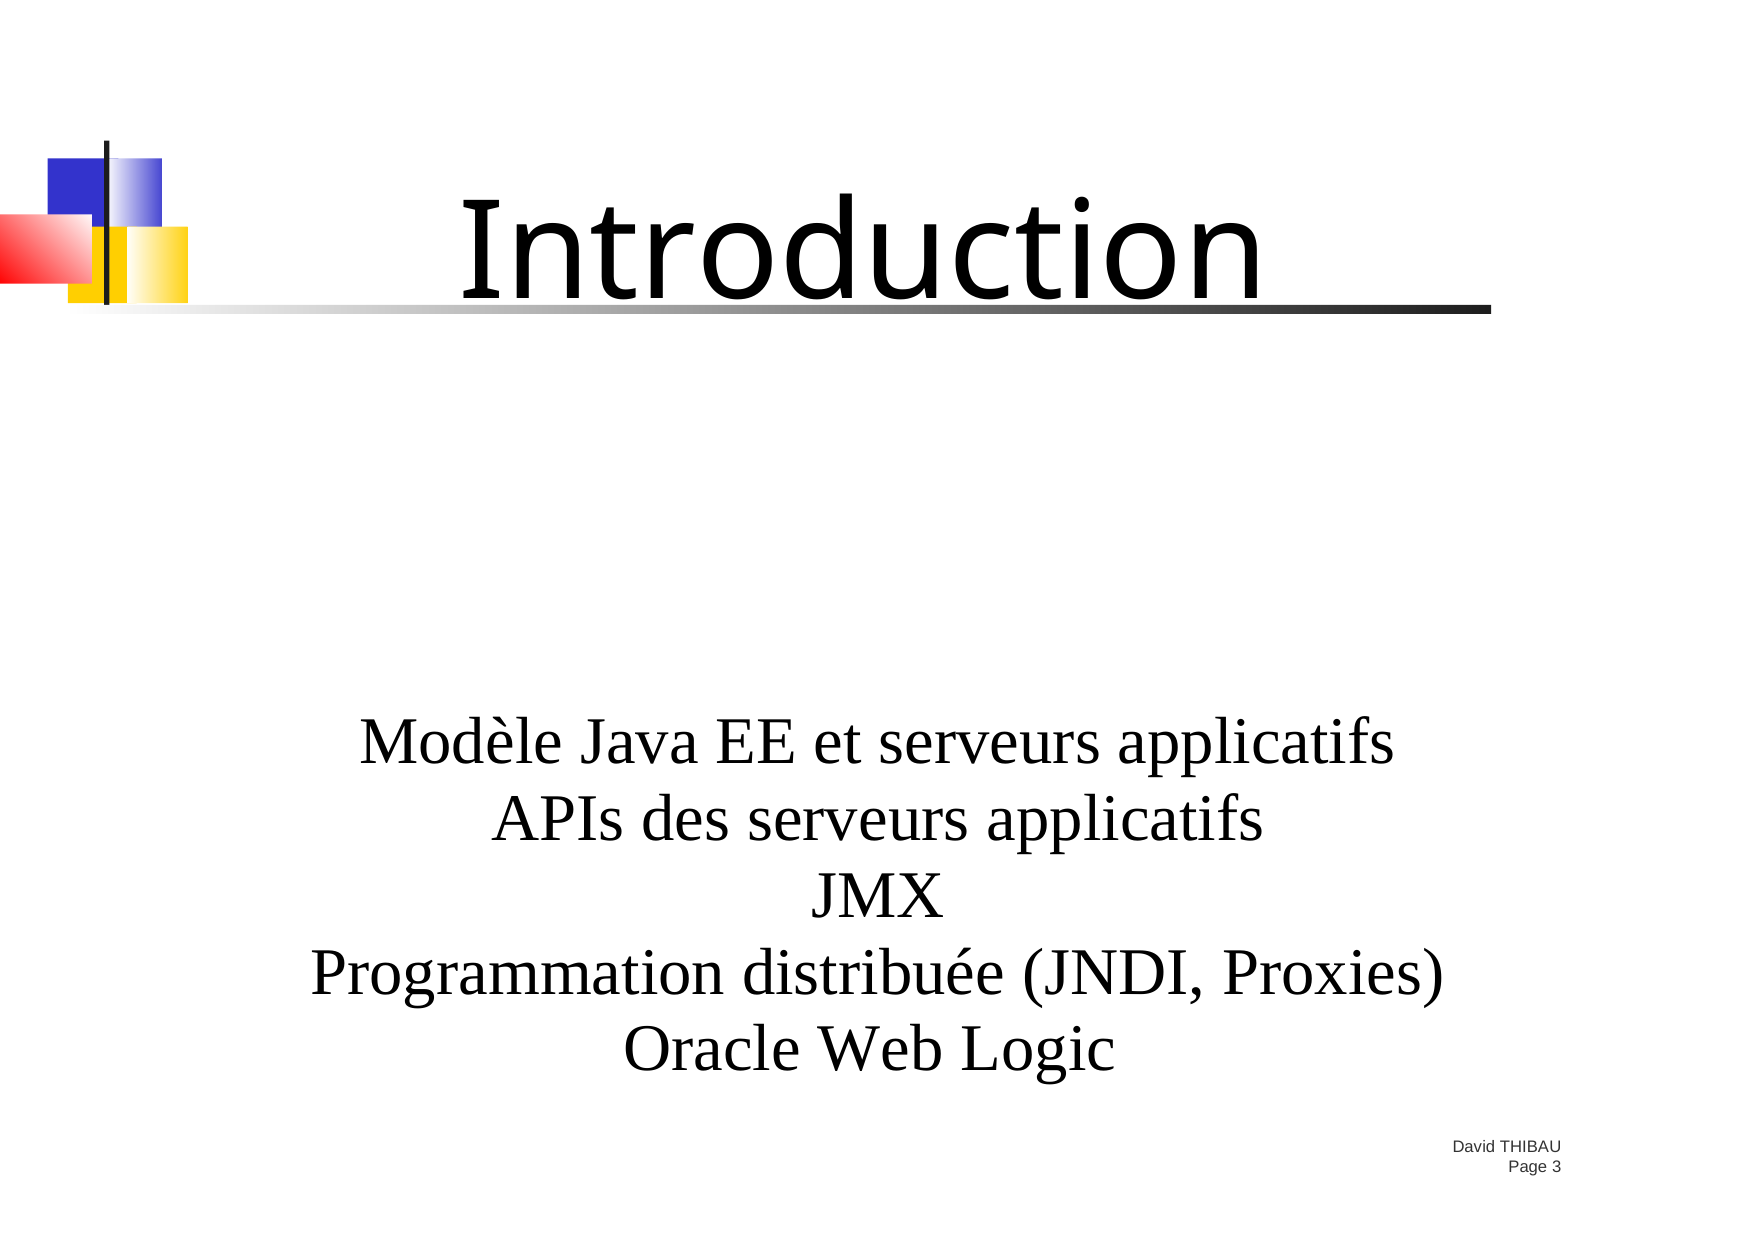

# Introduction
Modèle Java EE et serveurs applicatifs
APIs des serveurs applicatifs
JMX
Programmation distribuée (JNDI, Proxies)
Oracle Web Logic